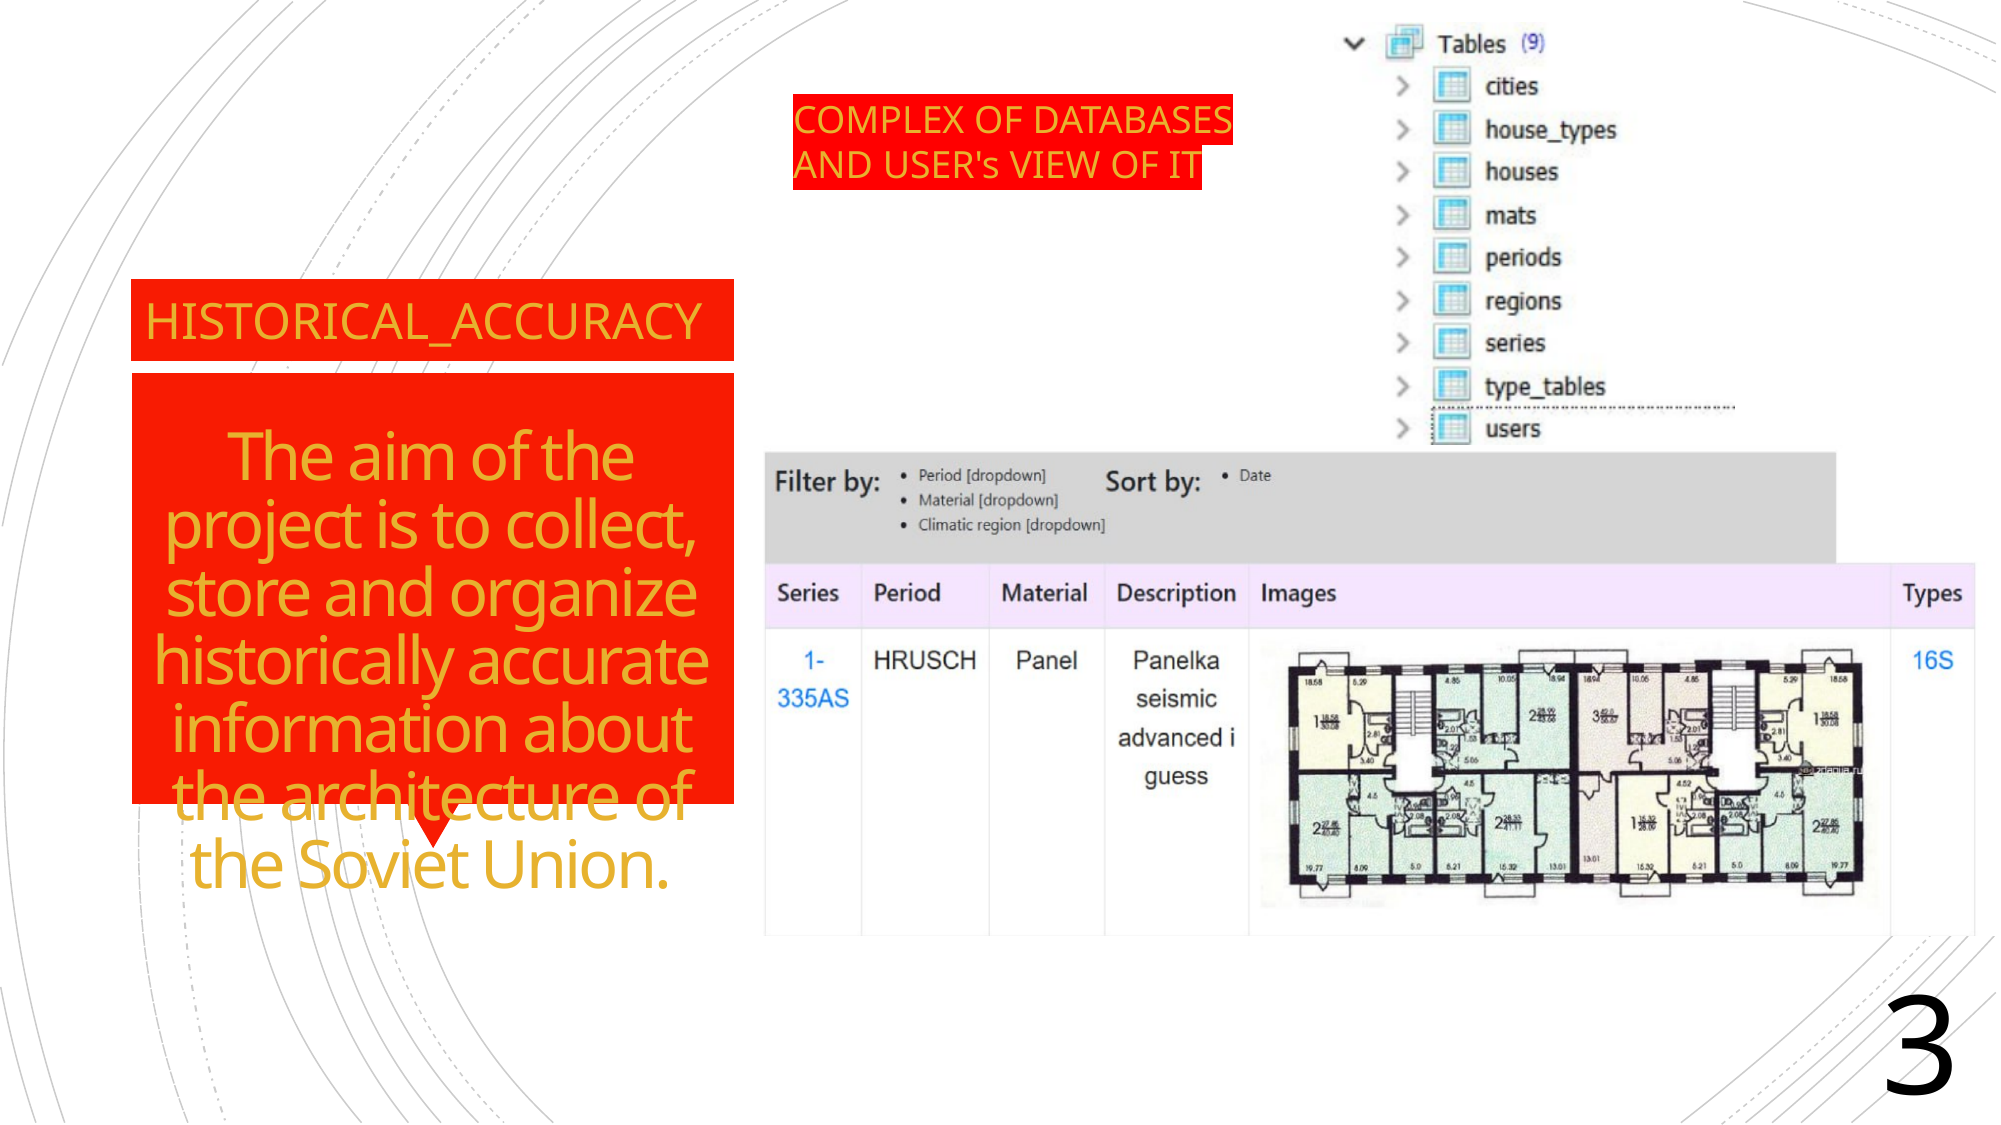

COMPLEX OF DATABASES AND USER's VIEW OF IT
HISTORICAL_ACCURACY
# The aim of the project is to collect, store and organize historically accurate information about the architecture of the Soviet Union.
3